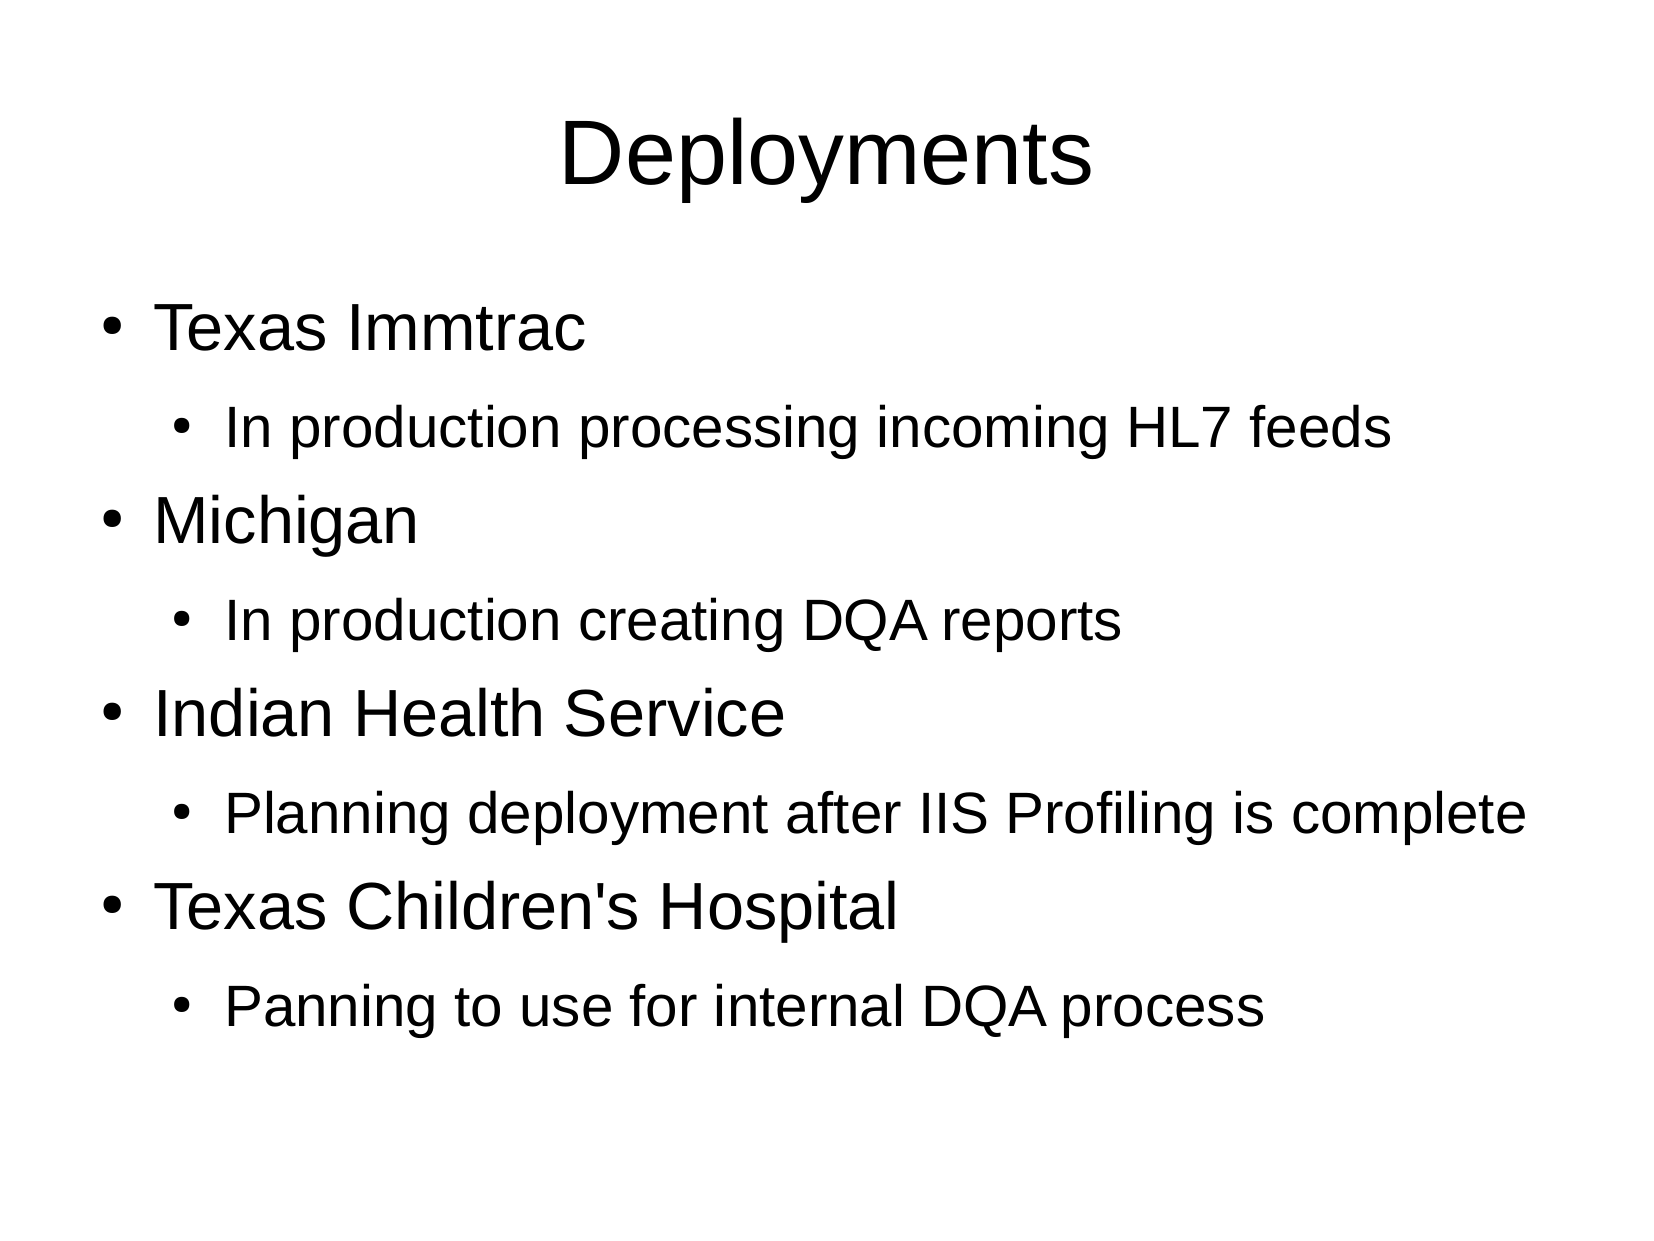

# Deployments
Texas Immtrac
In production processing incoming HL7 feeds
Michigan
In production creating DQA reports
Indian Health Service
Planning deployment after IIS Profiling is complete
Texas Children's Hospital
Panning to use for internal DQA process